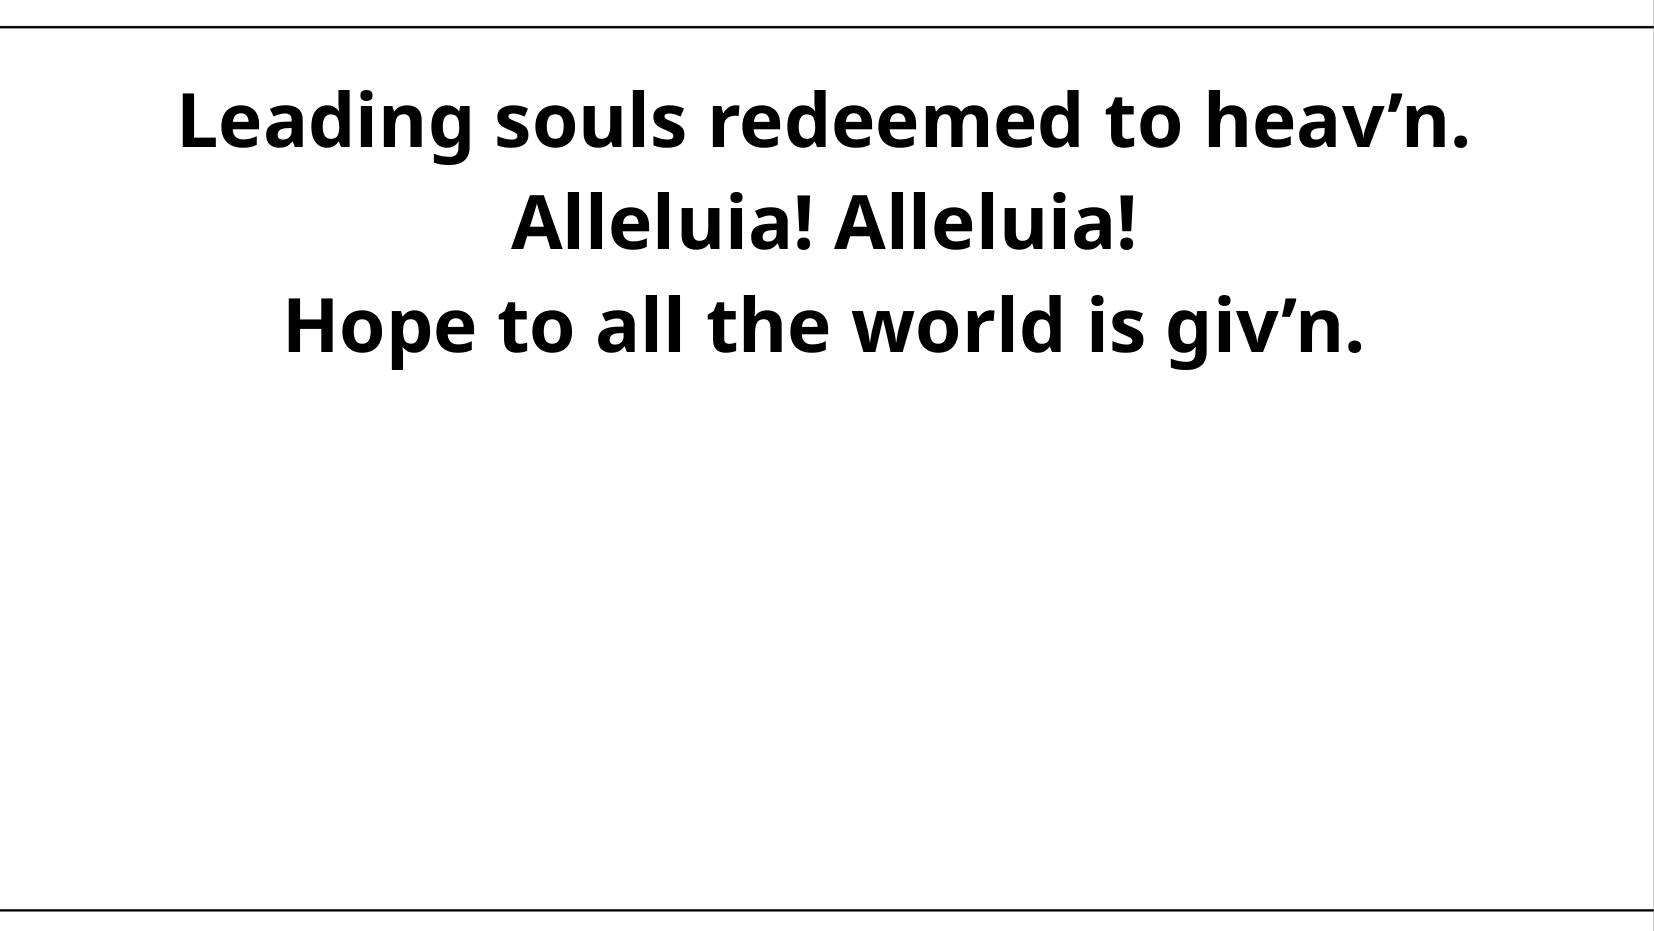

Leading souls redeemed to heav’n.
Alleluia! Alleluia!
Hope to all the world is giv’n.